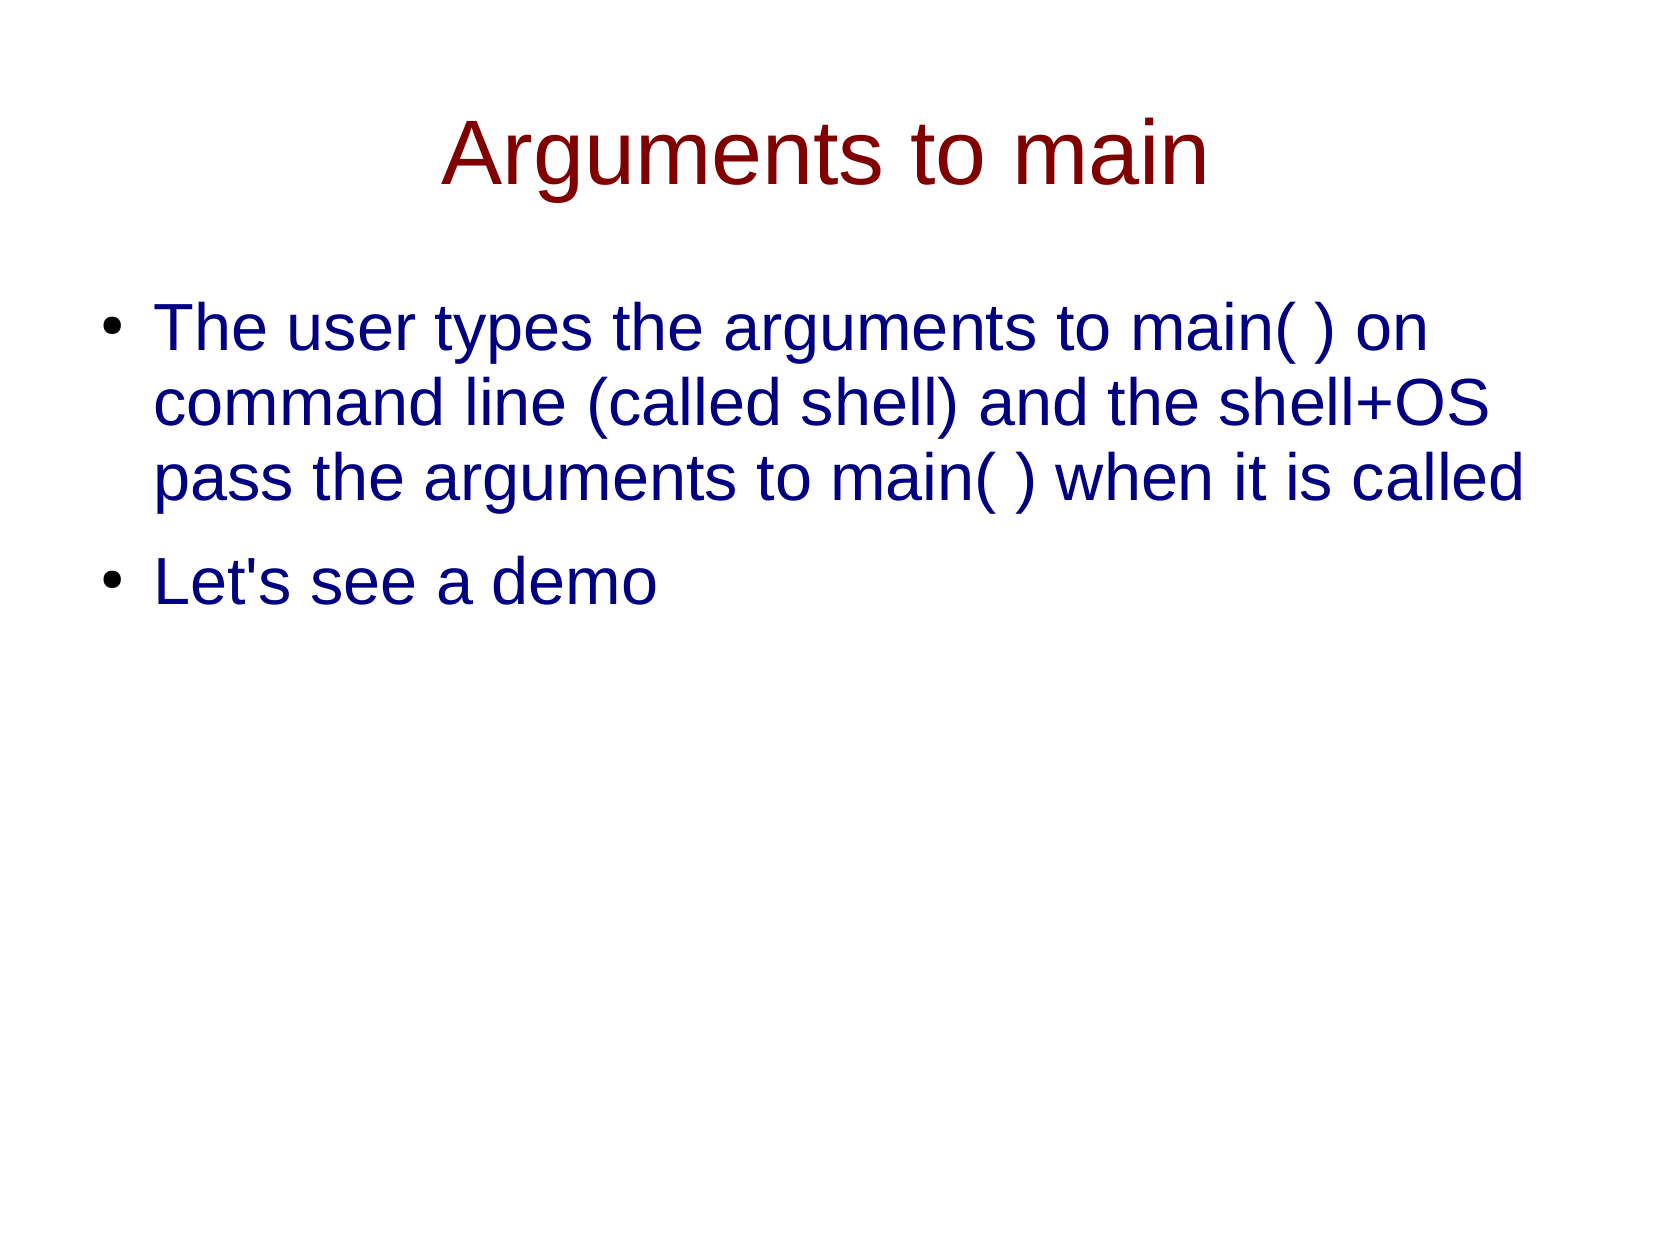

# Arguments to main
The user types the arguments to main( ) on command line (called shell) and the shell+OS pass the arguments to main( ) when it is called
Let's see a demo